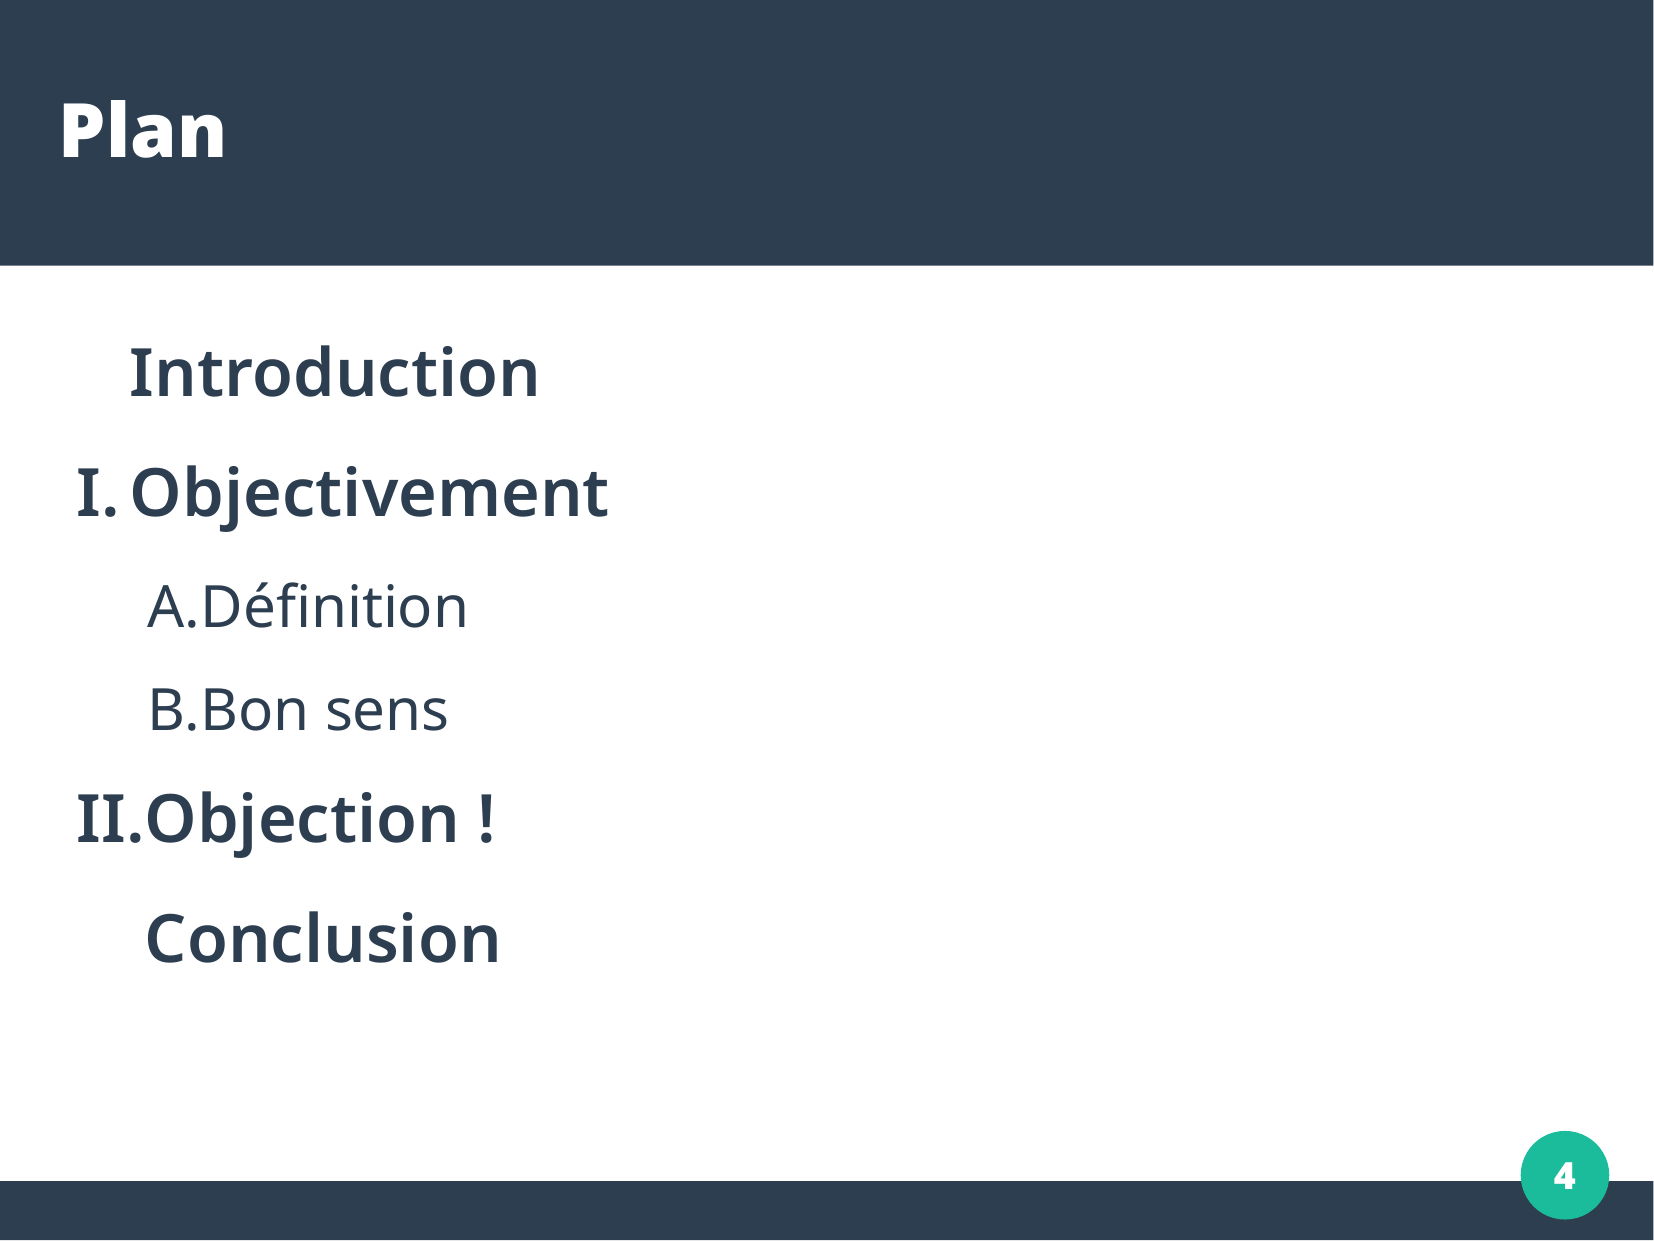

# Plan
Introduction
Objectivement
Définition
Bon sens
Objection !
Conclusion
4